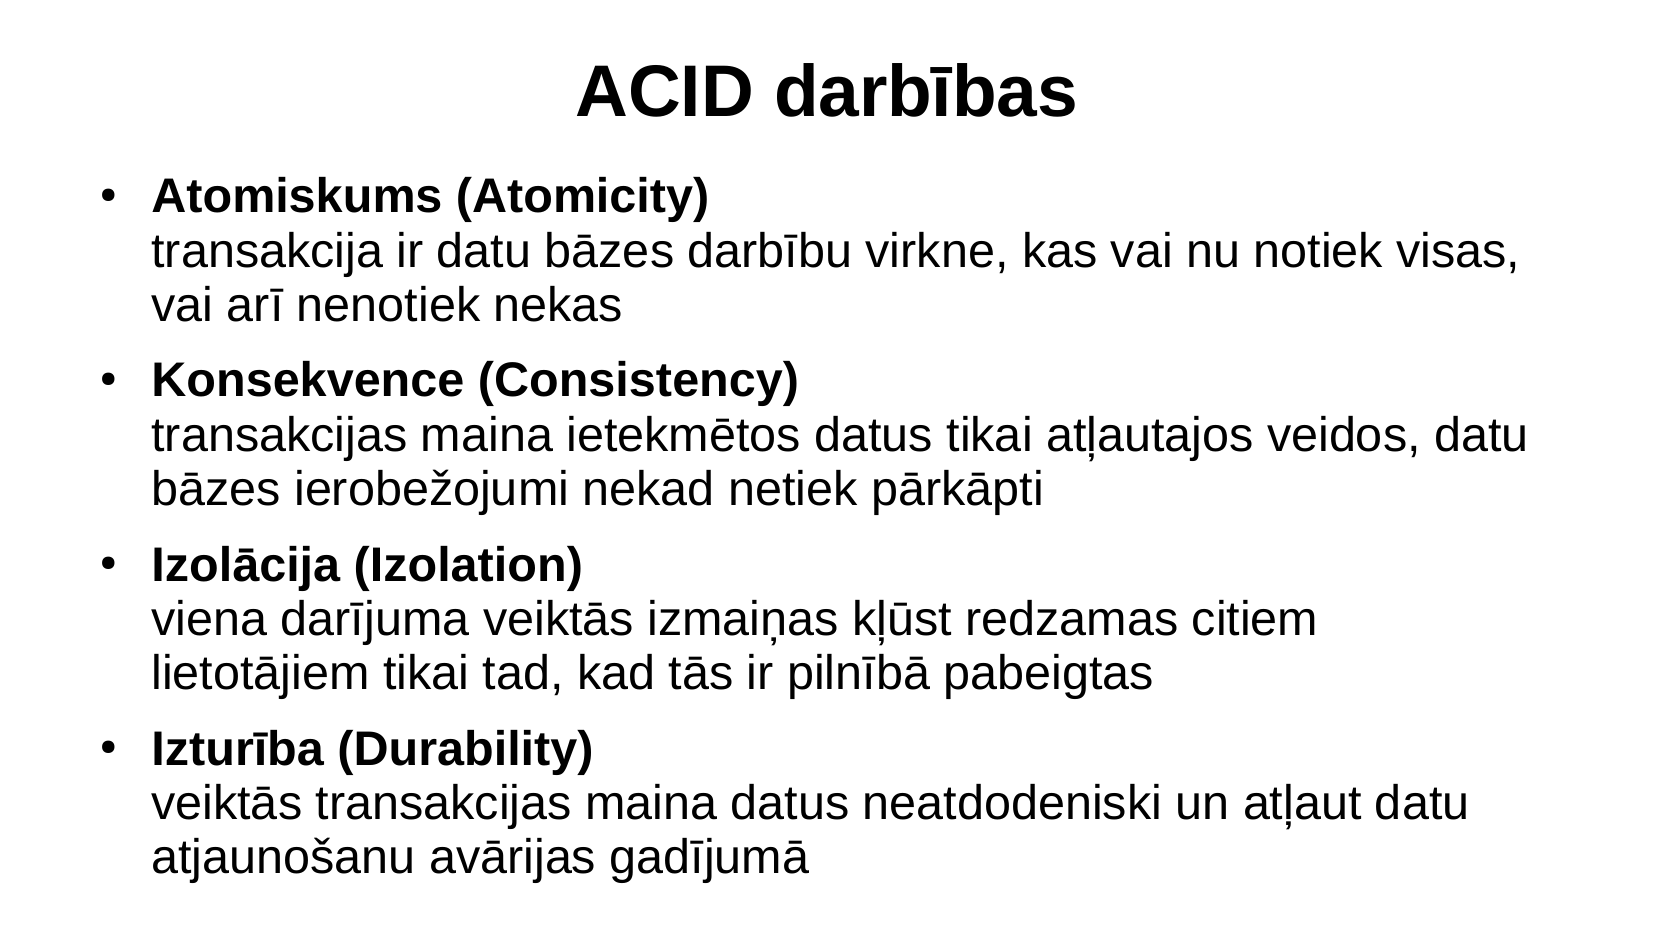

# ACID darbības
Atomiskums (Atomicity)
transakcija ir datu bāzes darbību virkne, kas vai nu notiek visas, vai arī nenotiek nekas
Konsekvence (Consistency)
transakcijas maina ietekmētos datus tikai atļautajos veidos, datu bāzes ierobežojumi nekad netiek pārkāpti
Izolācija (Izolation)
viena darījuma veiktās izmaiņas kļūst redzamas citiem lietotājiem tikai tad, kad tās ir pilnībā pabeigtas
Izturība (Durability)
veiktās transakcijas maina datus neatdodeniski un atļaut datu atjaunošanu avārijas gadījumā